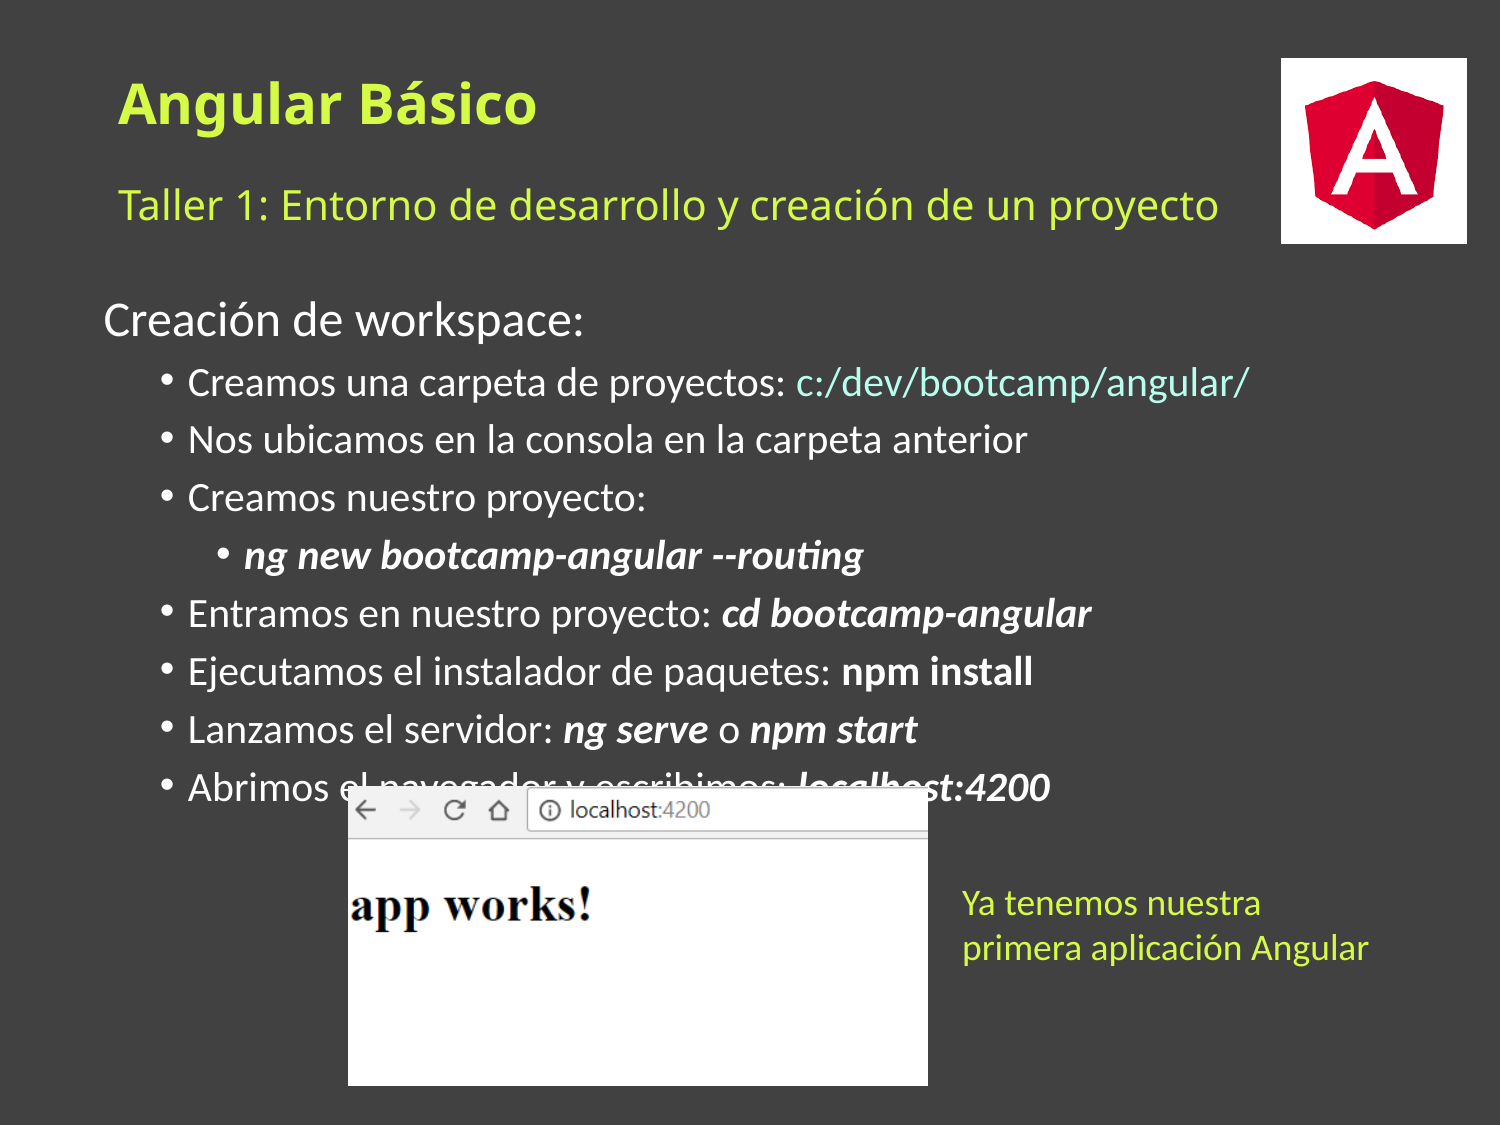

# Angular Básico
Taller 1: Entorno de desarrollo y creación de un proyecto
Creación de workspace:
Creamos una carpeta de proyectos: c:/dev/bootcamp/angular/
Nos ubicamos en la consola en la carpeta anterior
Creamos nuestro proyecto:
ng new bootcamp-angular --routing
Entramos en nuestro proyecto: cd bootcamp-angular
Ejecutamos el instalador de paquetes: npm install
Lanzamos el servidor: ng serve o npm start
Abrimos el navegador y escribimos: localhost:4200
Ya tenemos nuestra
primera aplicación Angular